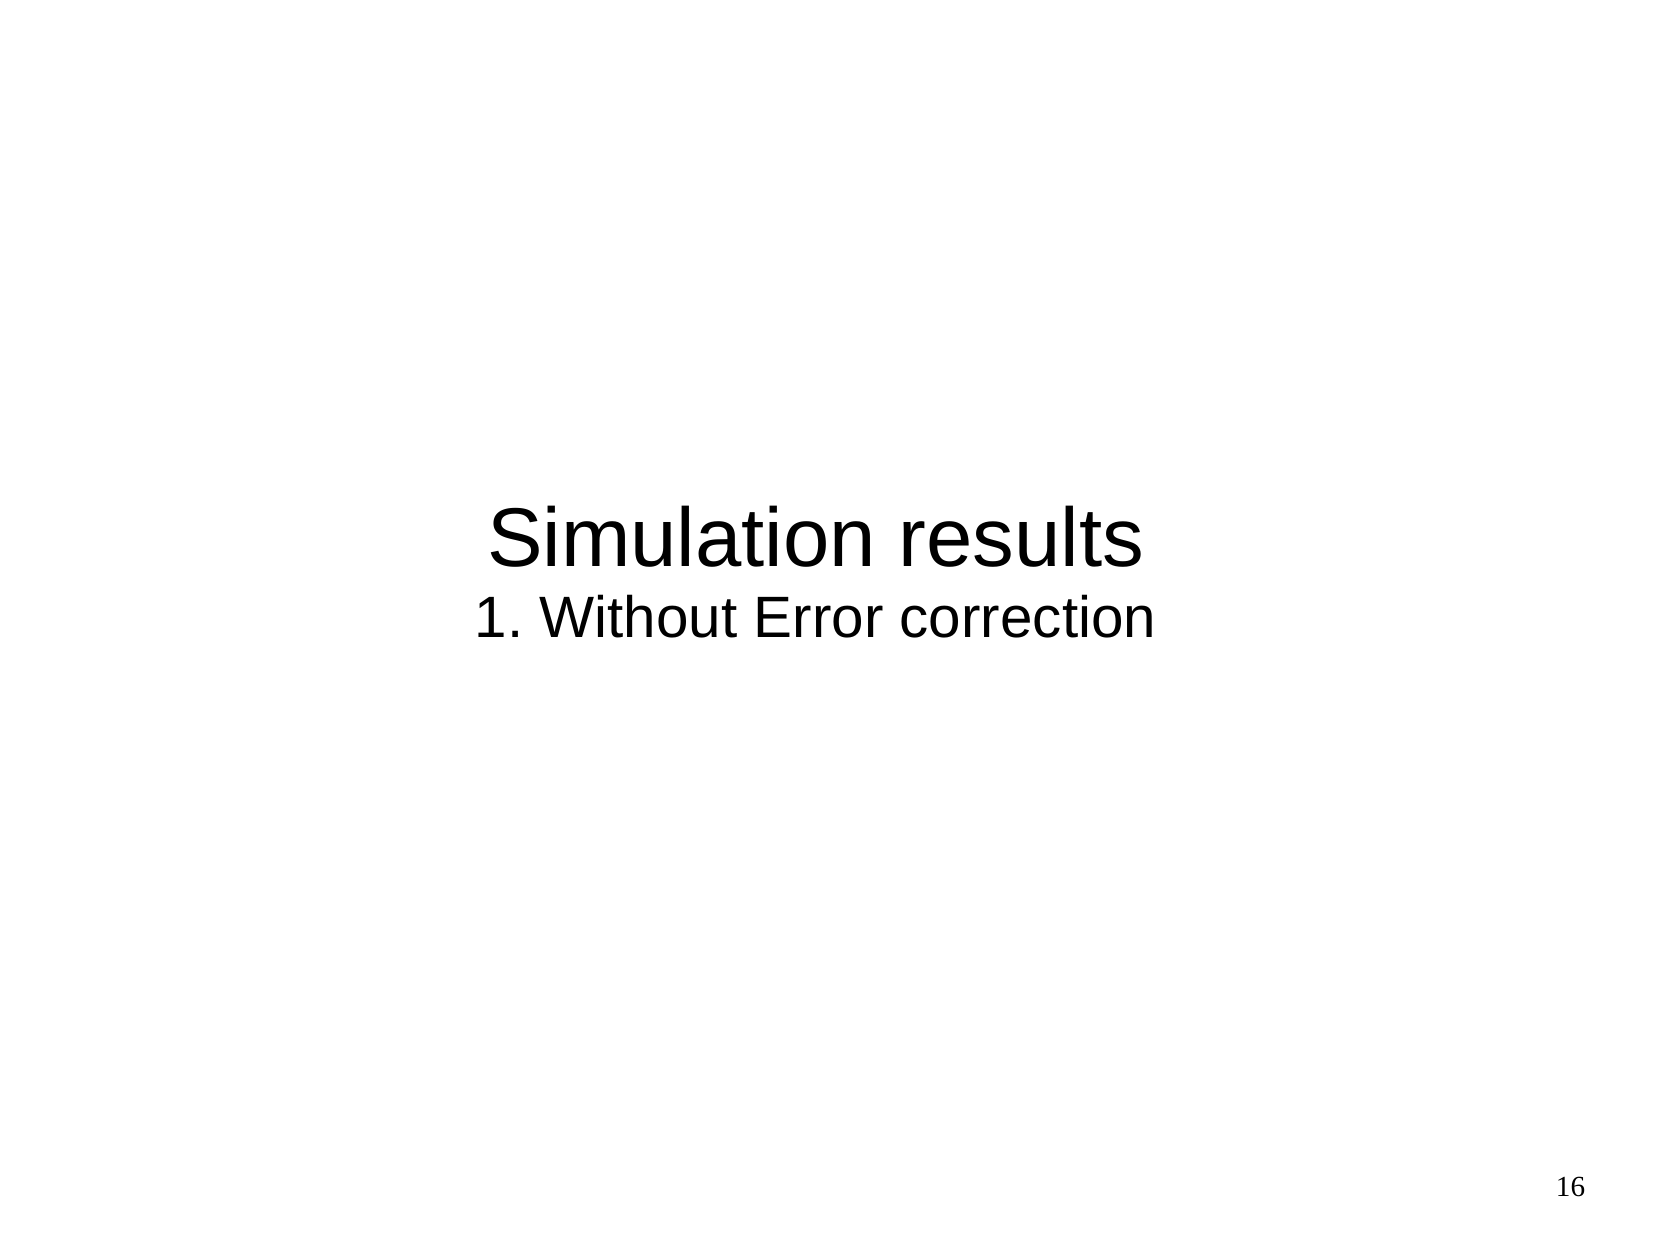

# Simulation results
1. Without Error correction
16